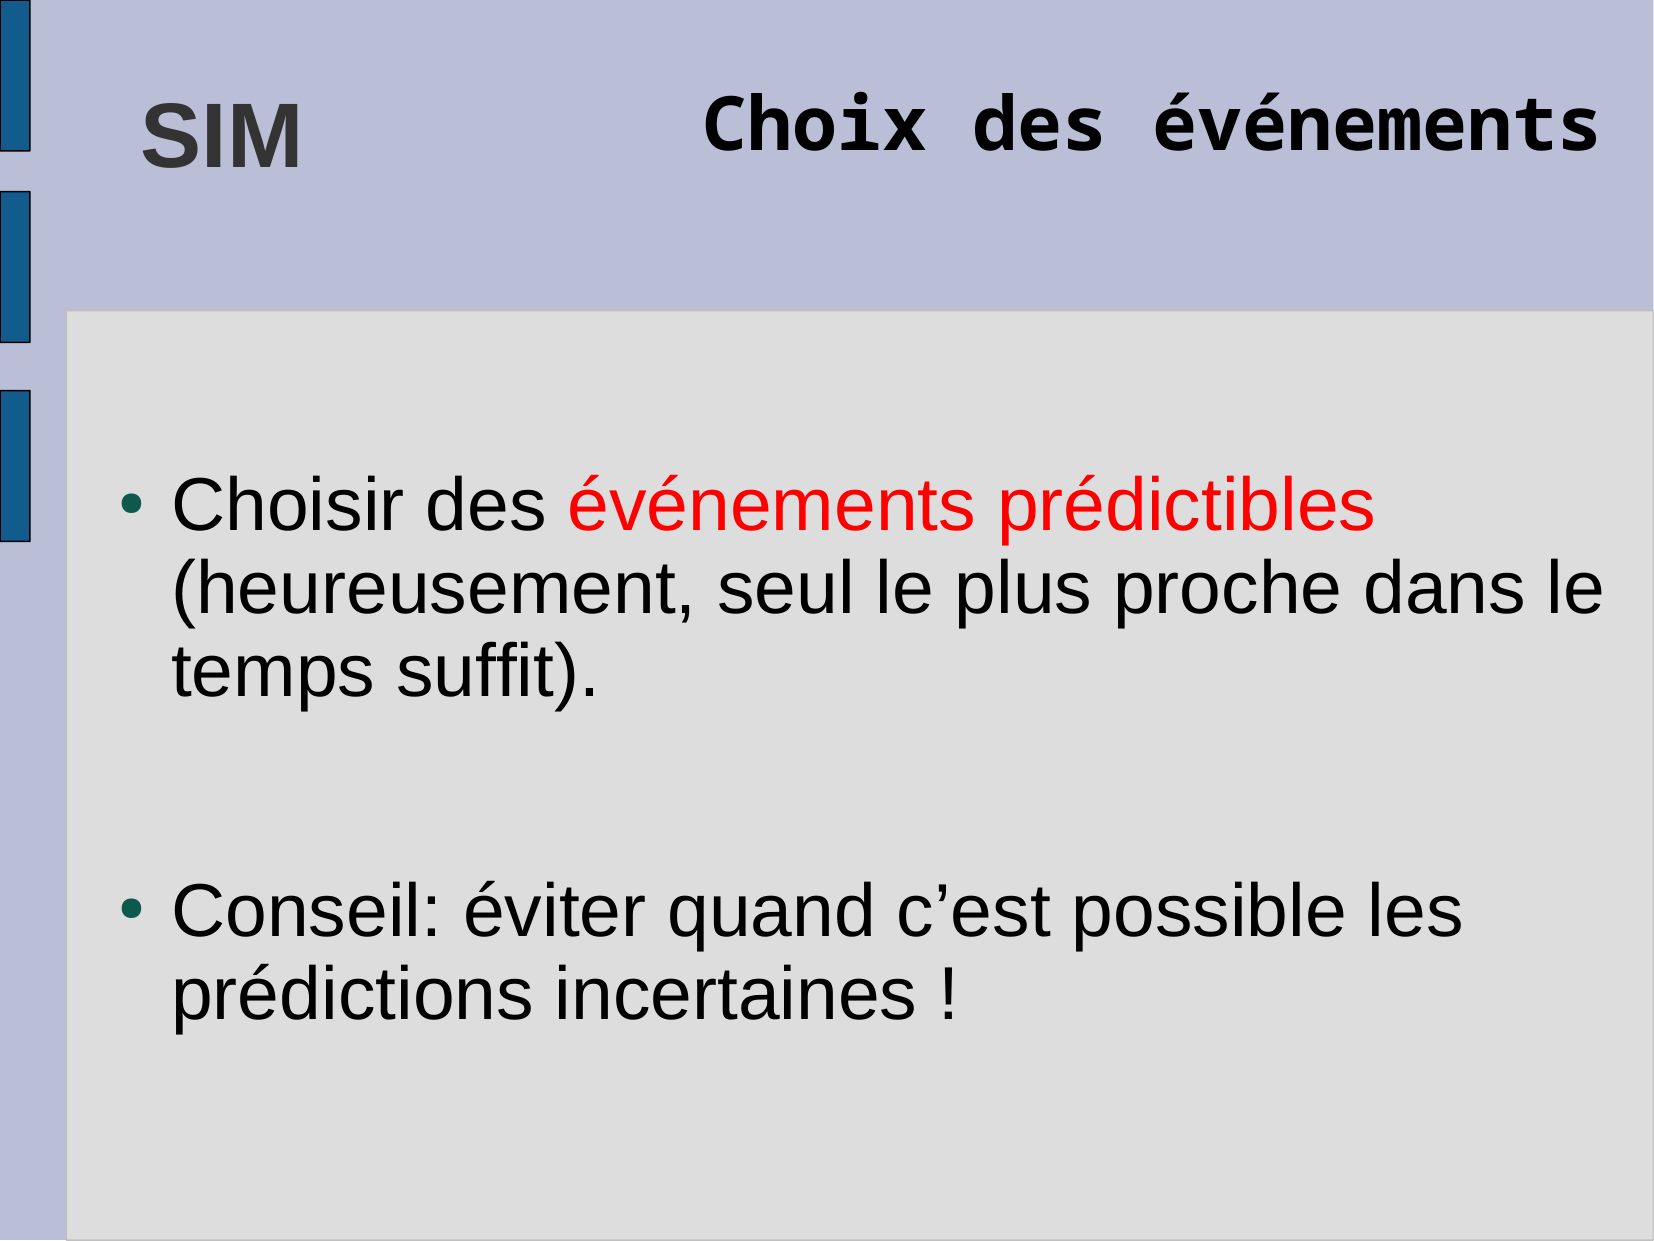

# SIM
Choix des événements
Choisir des événements prédictibles (heureusement, seul le plus proche dans le temps suffit).
Conseil: éviter quand c’est possible les prédictions incertaines !